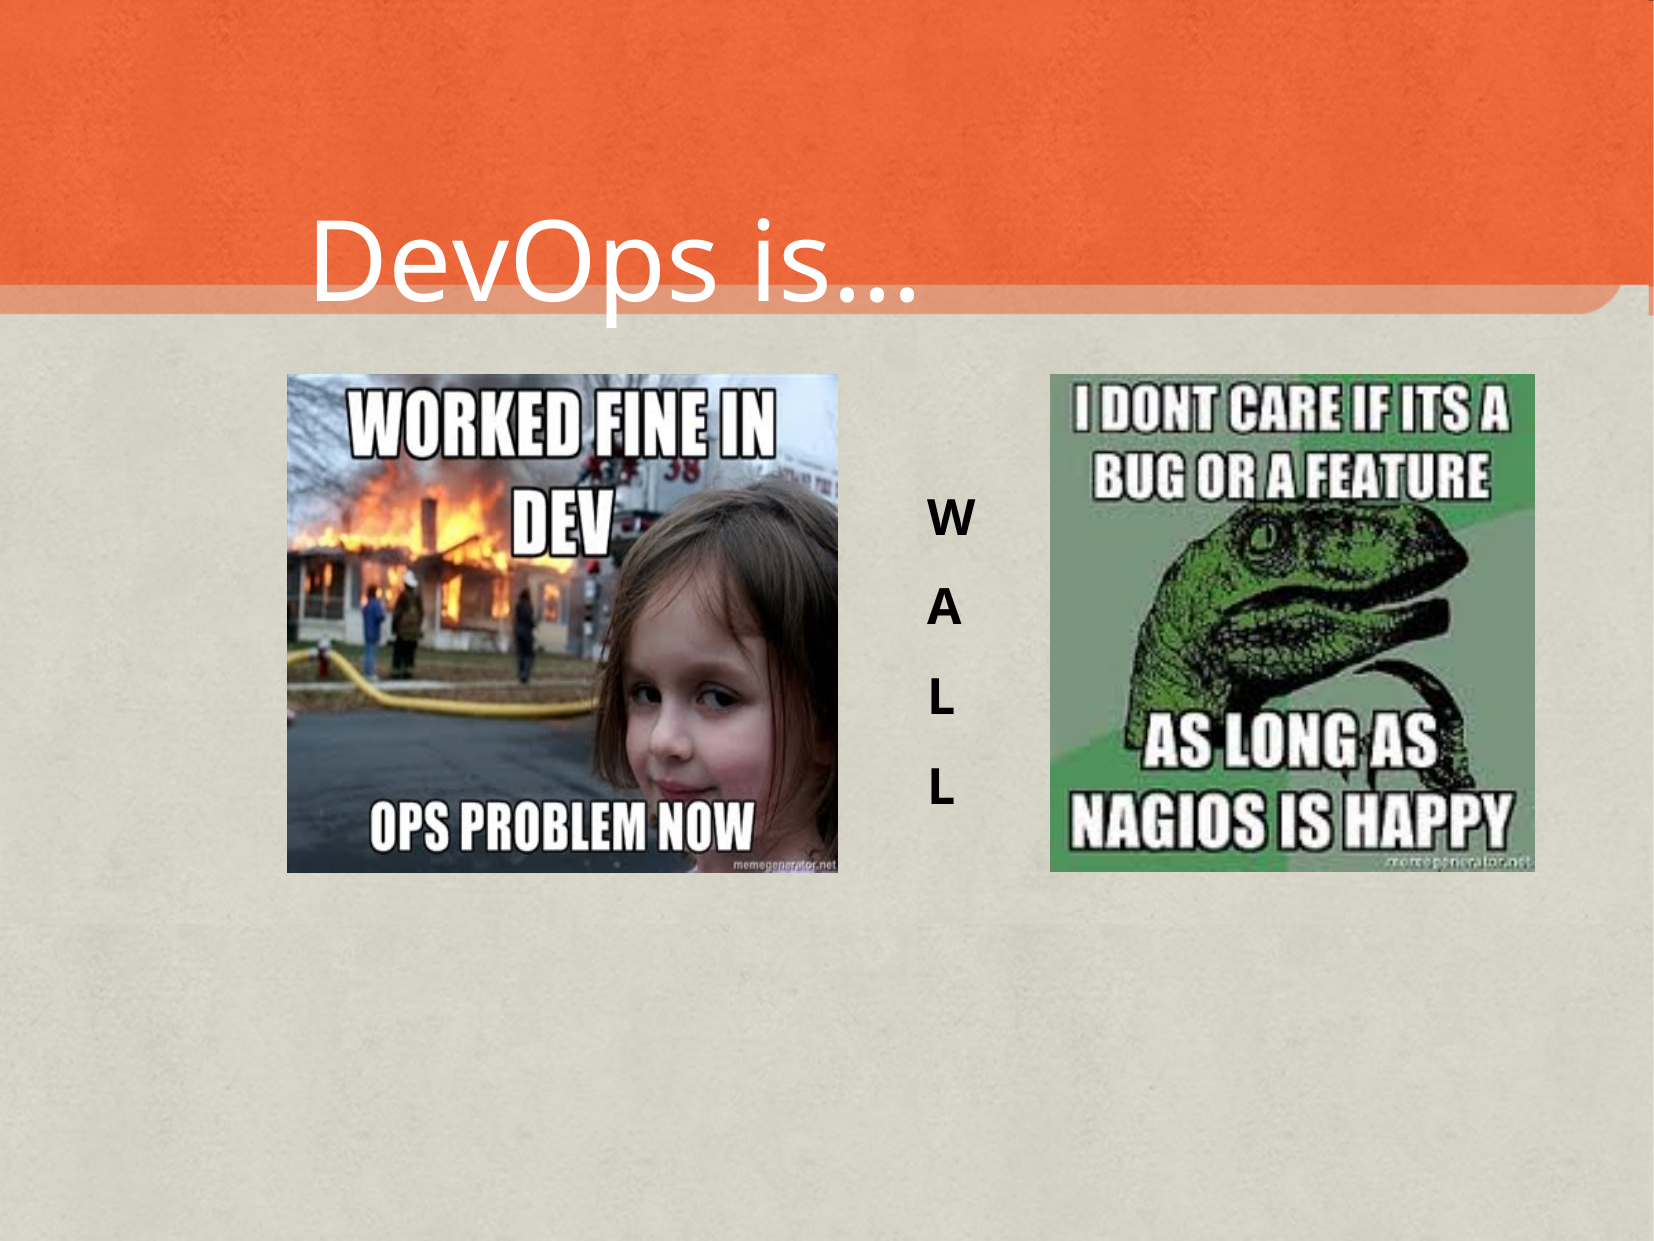

# DevOps is...
W
A
L
L